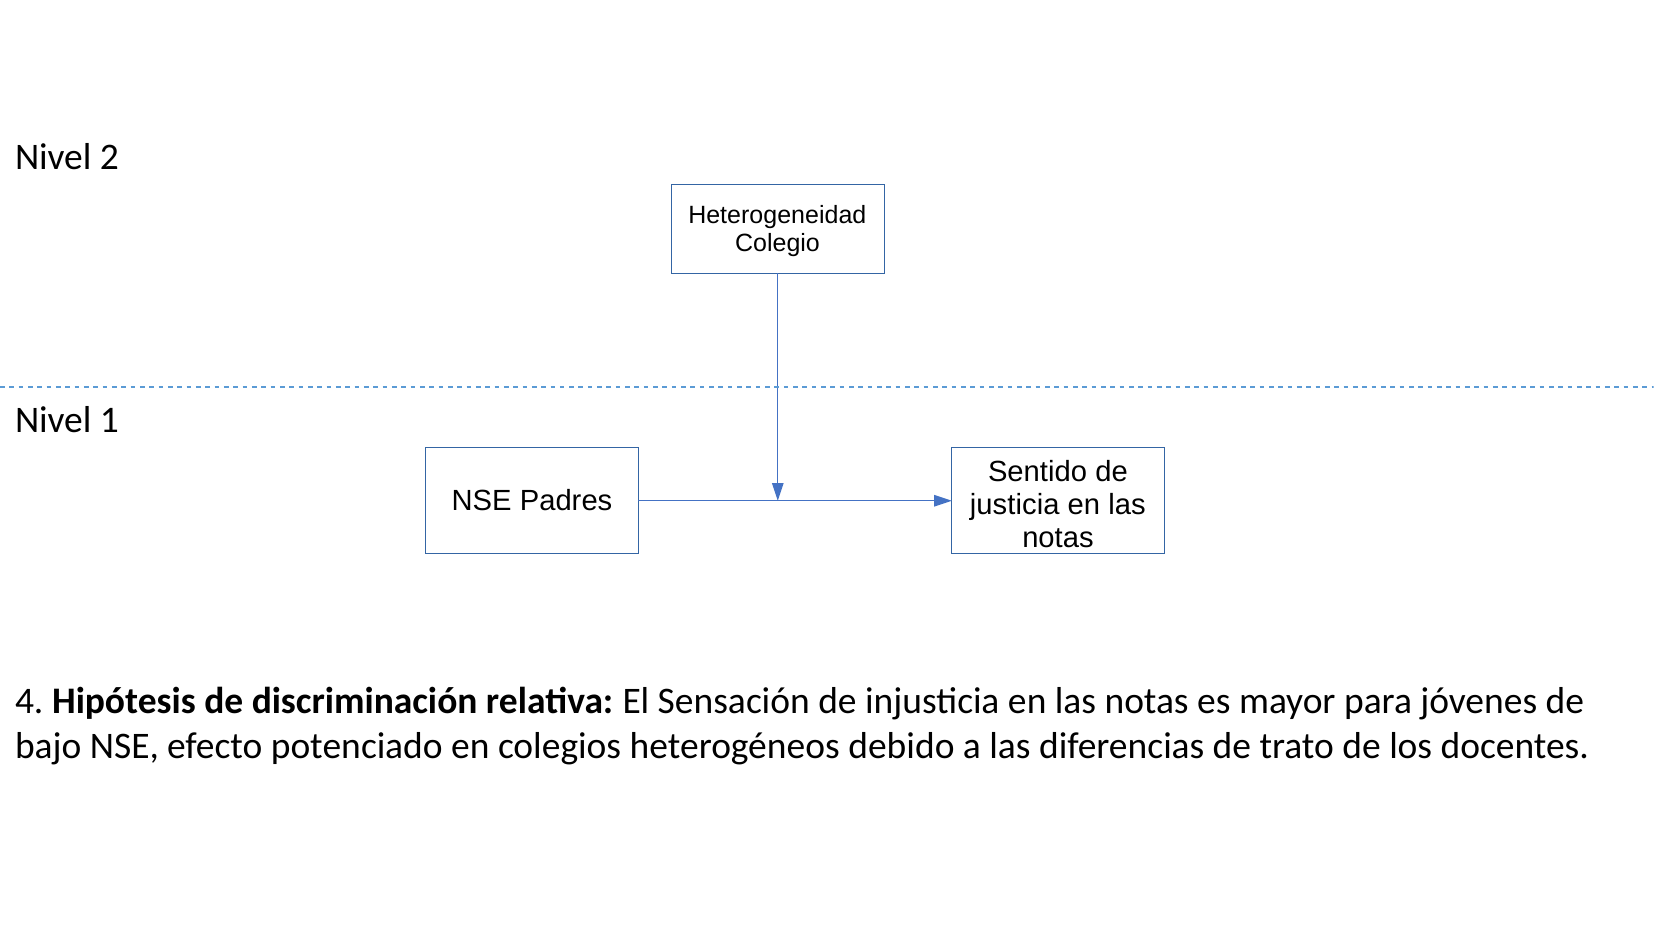

Nivel 2
Heterogeneidad Colegio
Nivel 1
NSE Padres
Sentido de justicia en las notas
4. Hipótesis de discriminación relativa: El Sensación de injusticia en las notas es mayor para jóvenes de bajo NSE, efecto potenciado en colegios heterogéneos debido a las diferencias de trato de los docentes.